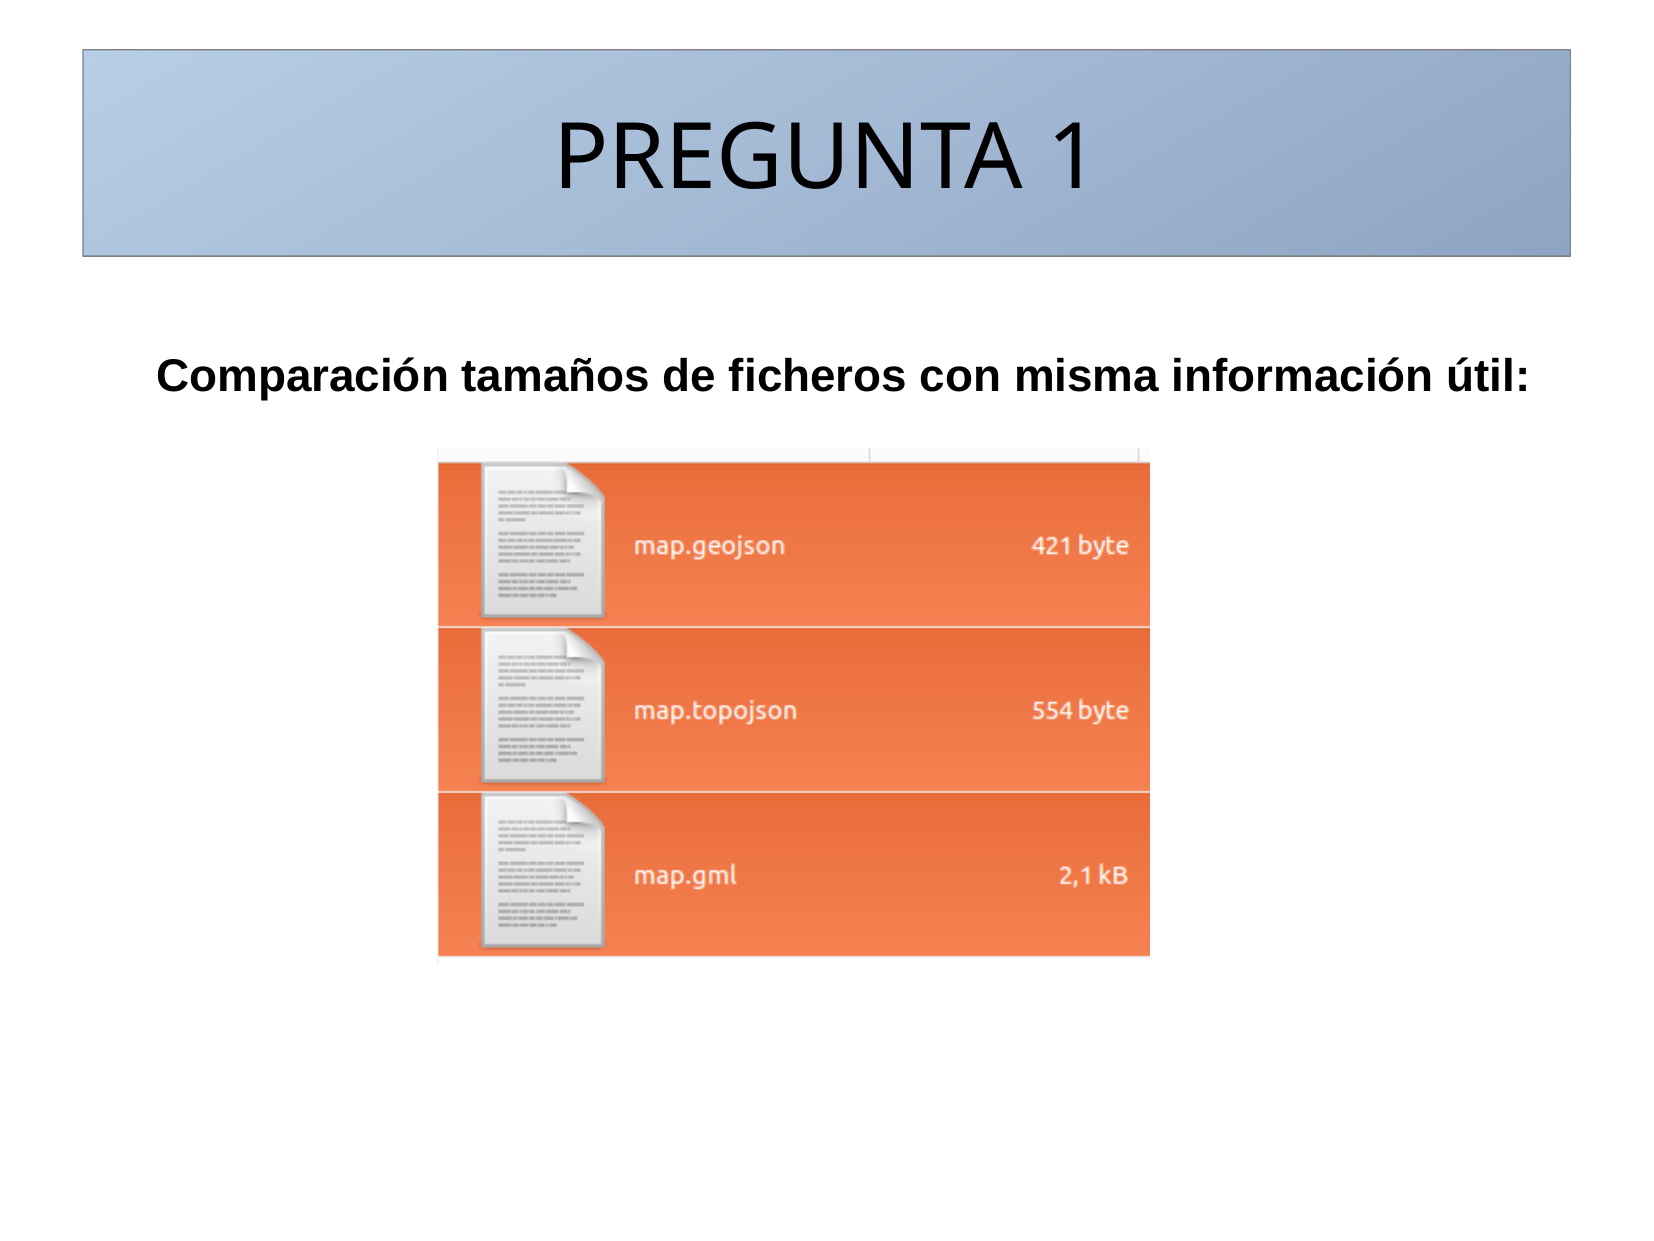

# PREGUNTA 1
Comparación tamaños de ficheros con misma información útil: